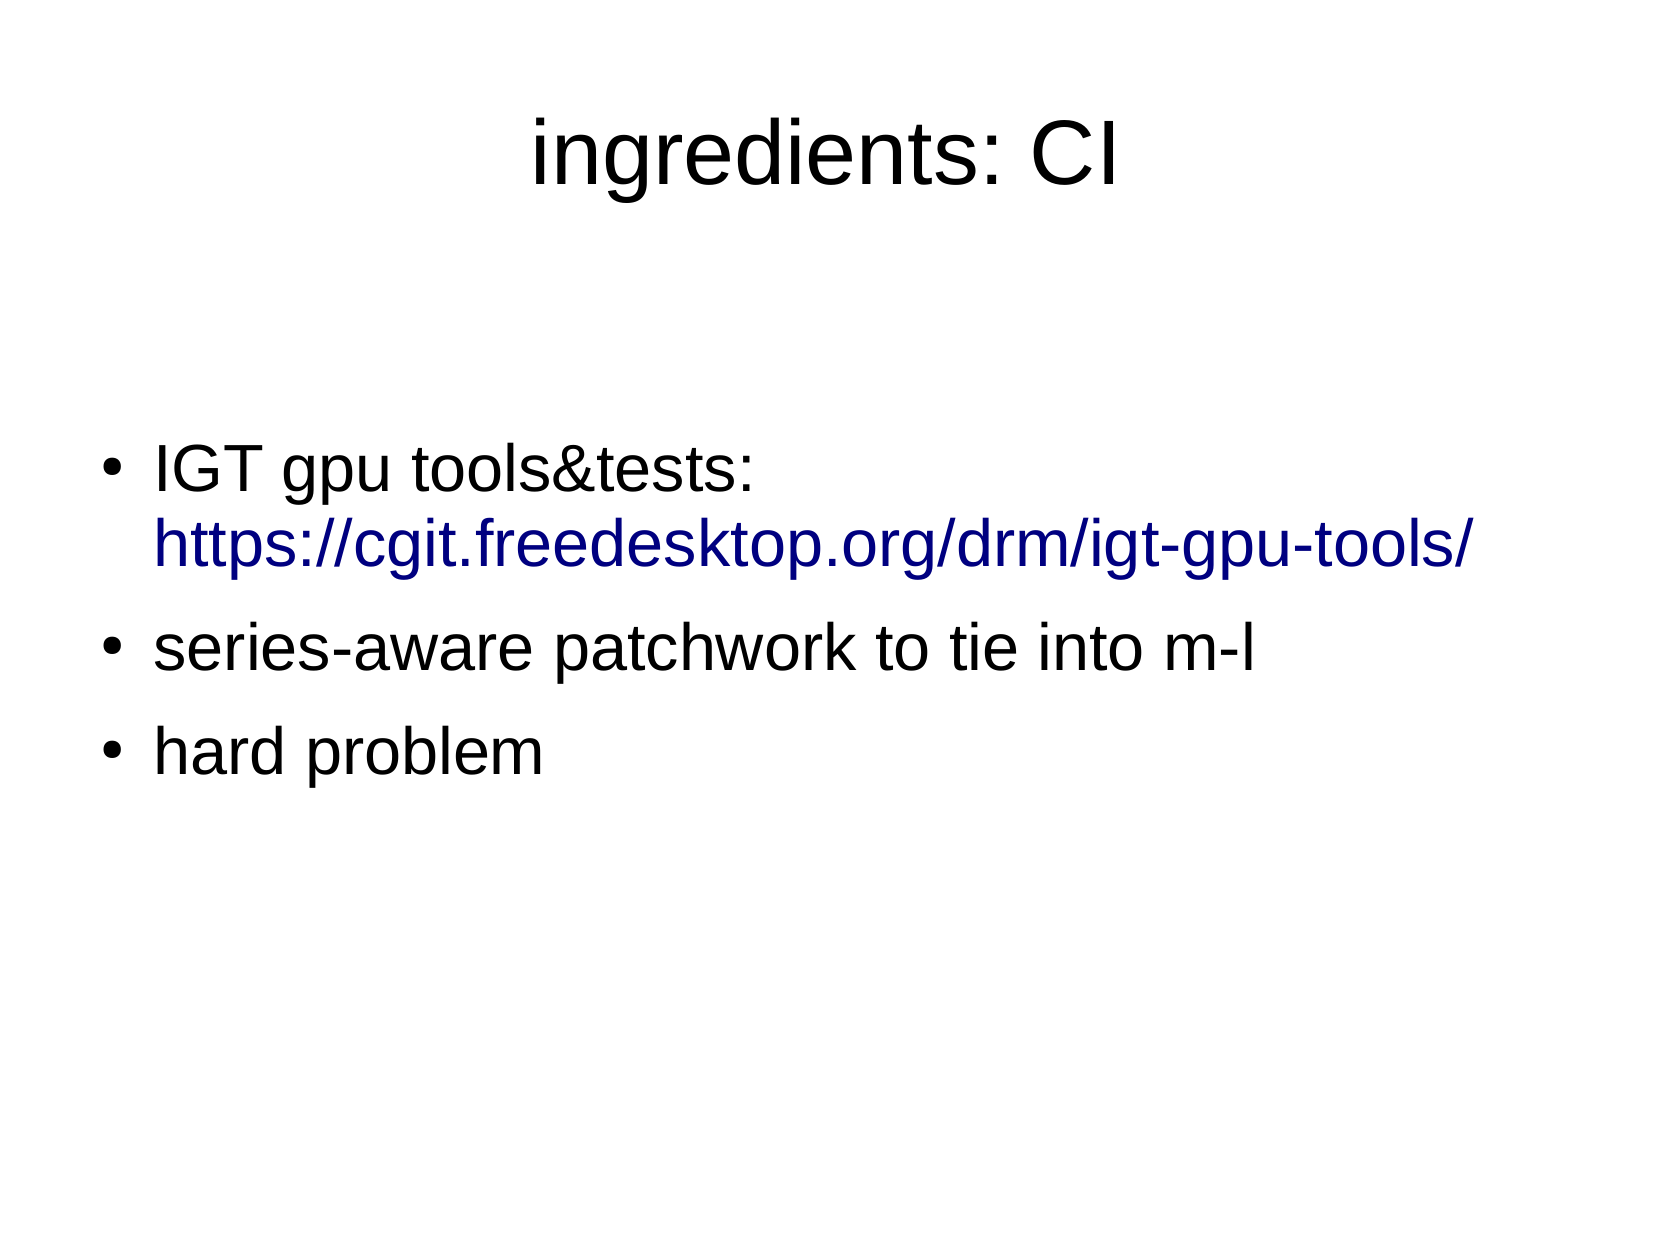

# ingredients: CI
IGT gpu tools&tests: https://cgit.freedesktop.org/drm/igt-gpu-tools/
series-aware patchwork to tie into m-l
hard problem